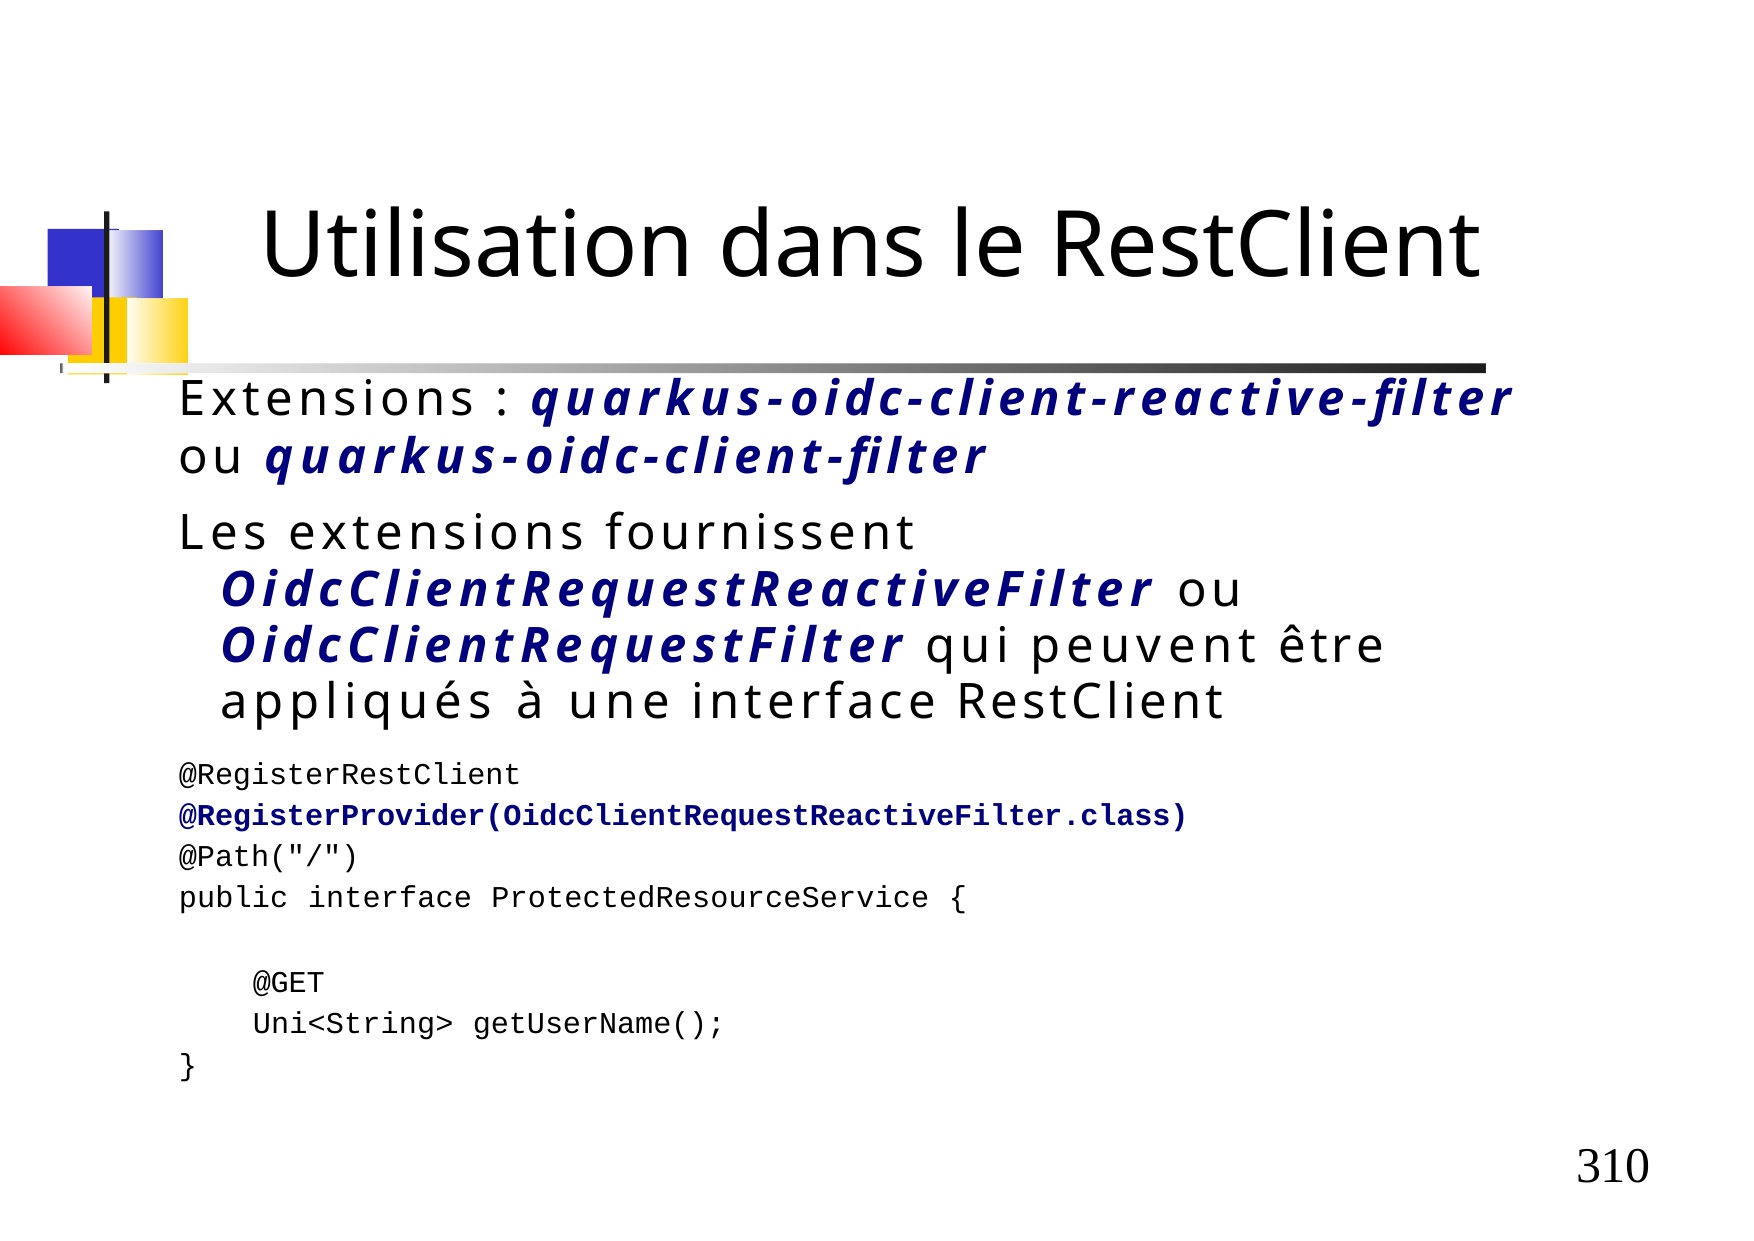

# Utilisation dans le RestClient
Extensions : quarkus-oidc-client-reactive-filter ou quarkus-oidc-client-filter
Les extensions fournissent OidcClientRequestReactiveFilter ou OidcClientRequestFilter qui peuvent être appliqués à une interface RestClient
@RegisterRestClient @RegisterProvider(OidcClientRequestReactiveFilter.class) @Path("/")
public interface ProtectedResourceService {
@GET
Uni<String> getUserName();
}
310